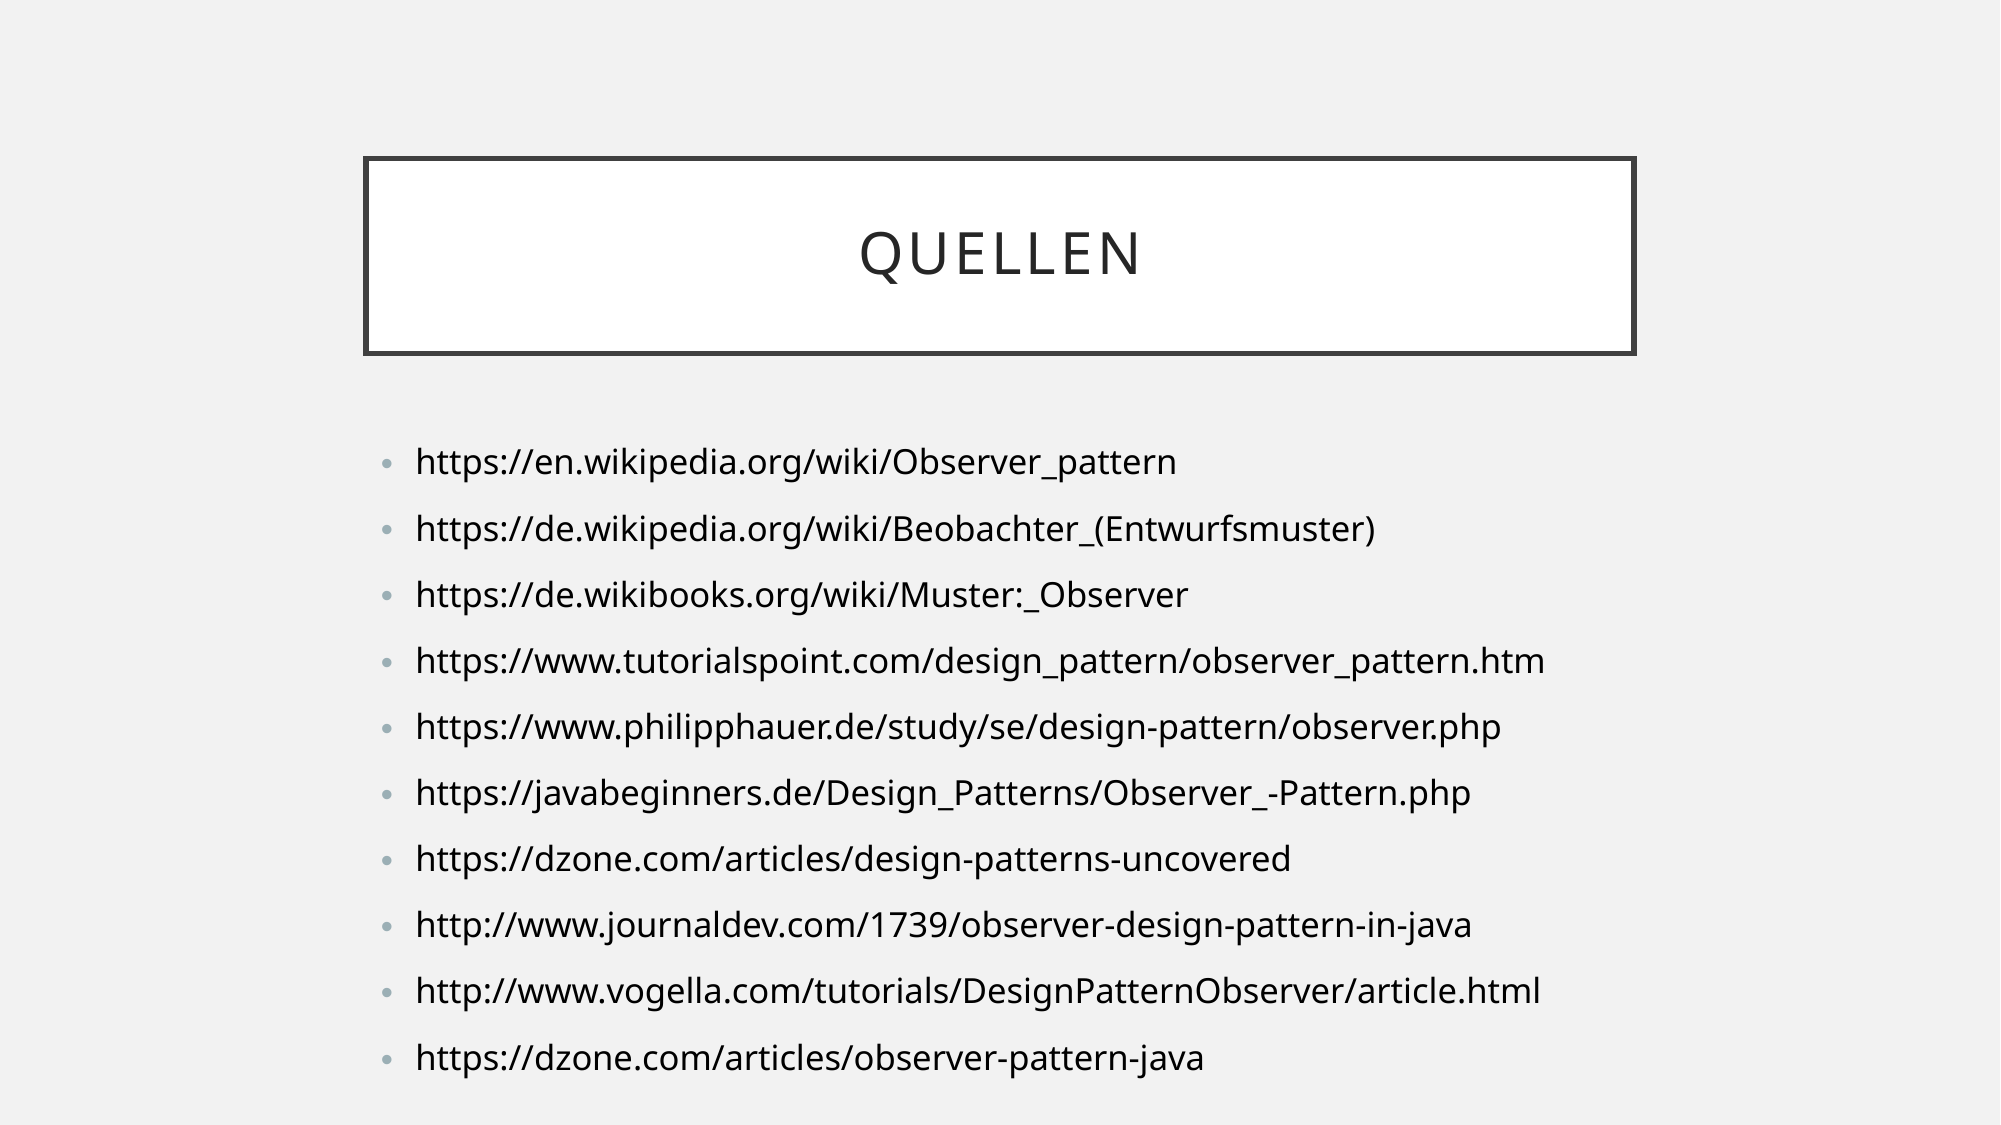

# Quellen
https://en.wikipedia.org/wiki/Observer_pattern
https://de.wikipedia.org/wiki/Beobachter_(Entwurfsmuster)
https://de.wikibooks.org/wiki/Muster:_Observer
https://www.tutorialspoint.com/design_pattern/observer_pattern.htm
https://www.philipphauer.de/study/se/design-pattern/observer.php
https://javabeginners.de/Design_Patterns/Observer_-Pattern.php
https://dzone.com/articles/design-patterns-uncovered
http://www.journaldev.com/1739/observer-design-pattern-in-java
http://www.vogella.com/tutorials/DesignPatternObserver/article.html
https://dzone.com/articles/observer-pattern-java